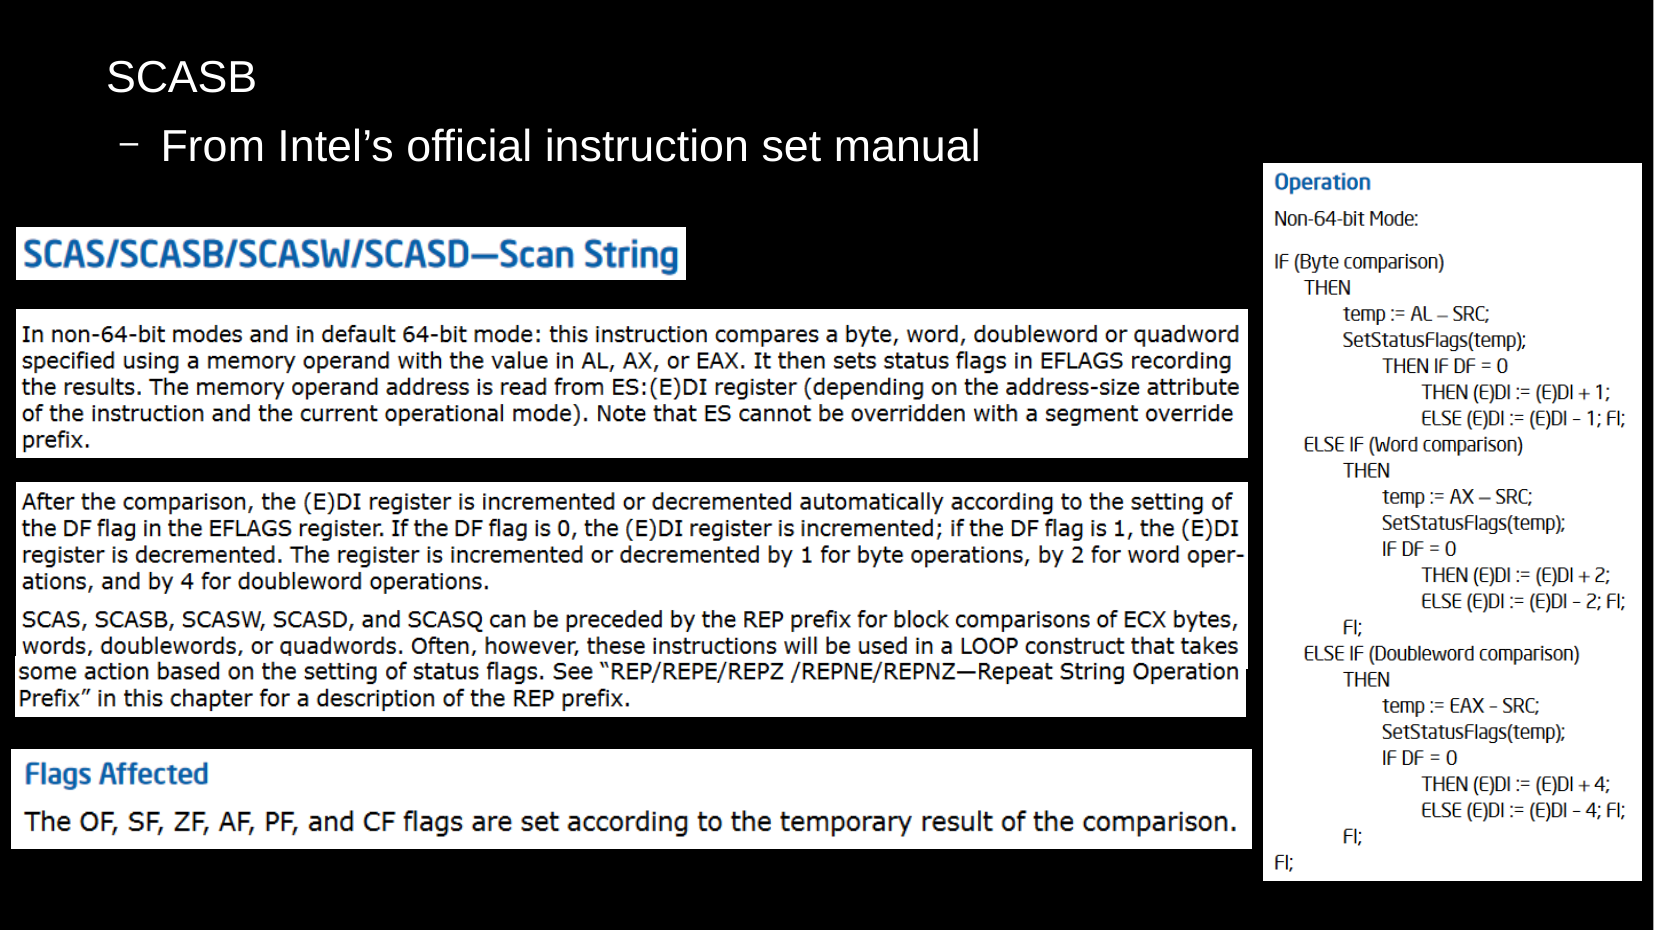

# SCASB
From Intel’s official instruction set manual